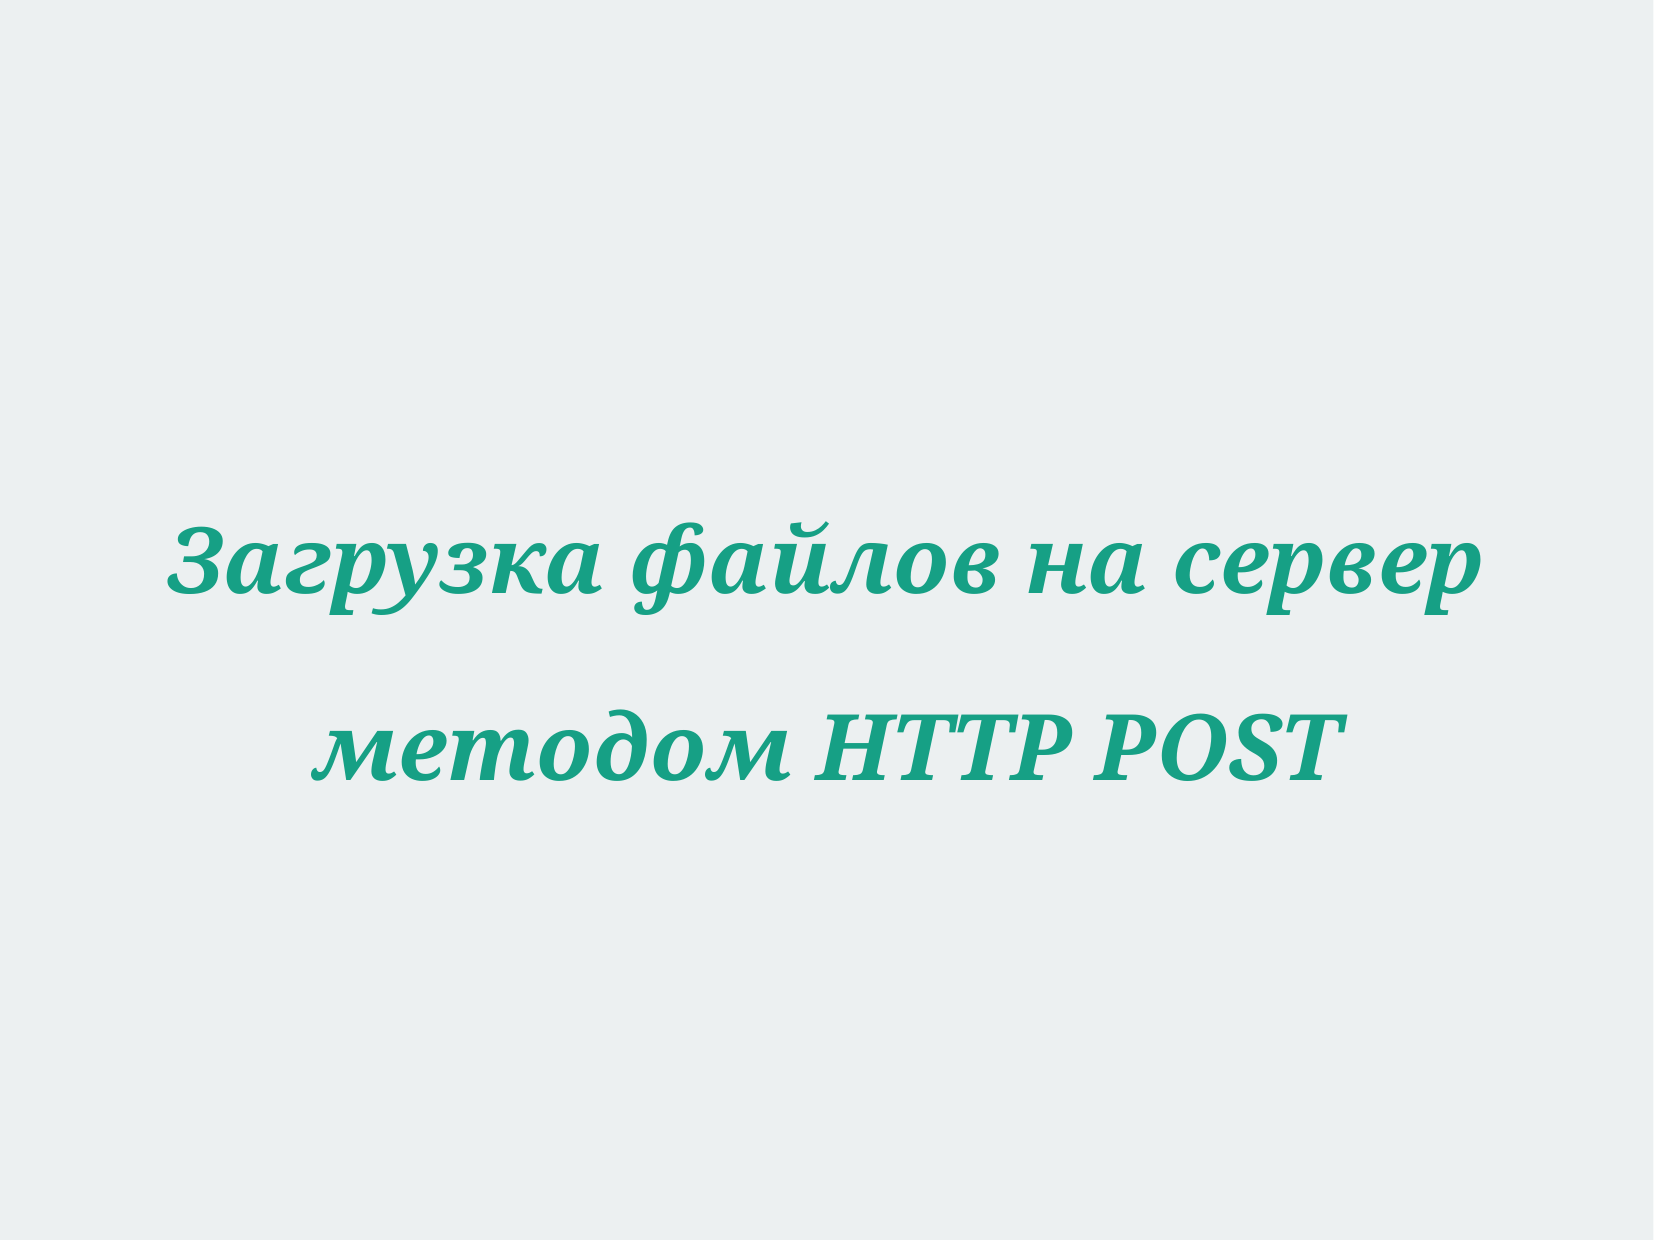

#
Загрузка файлов на сервер
методом HTTP POST